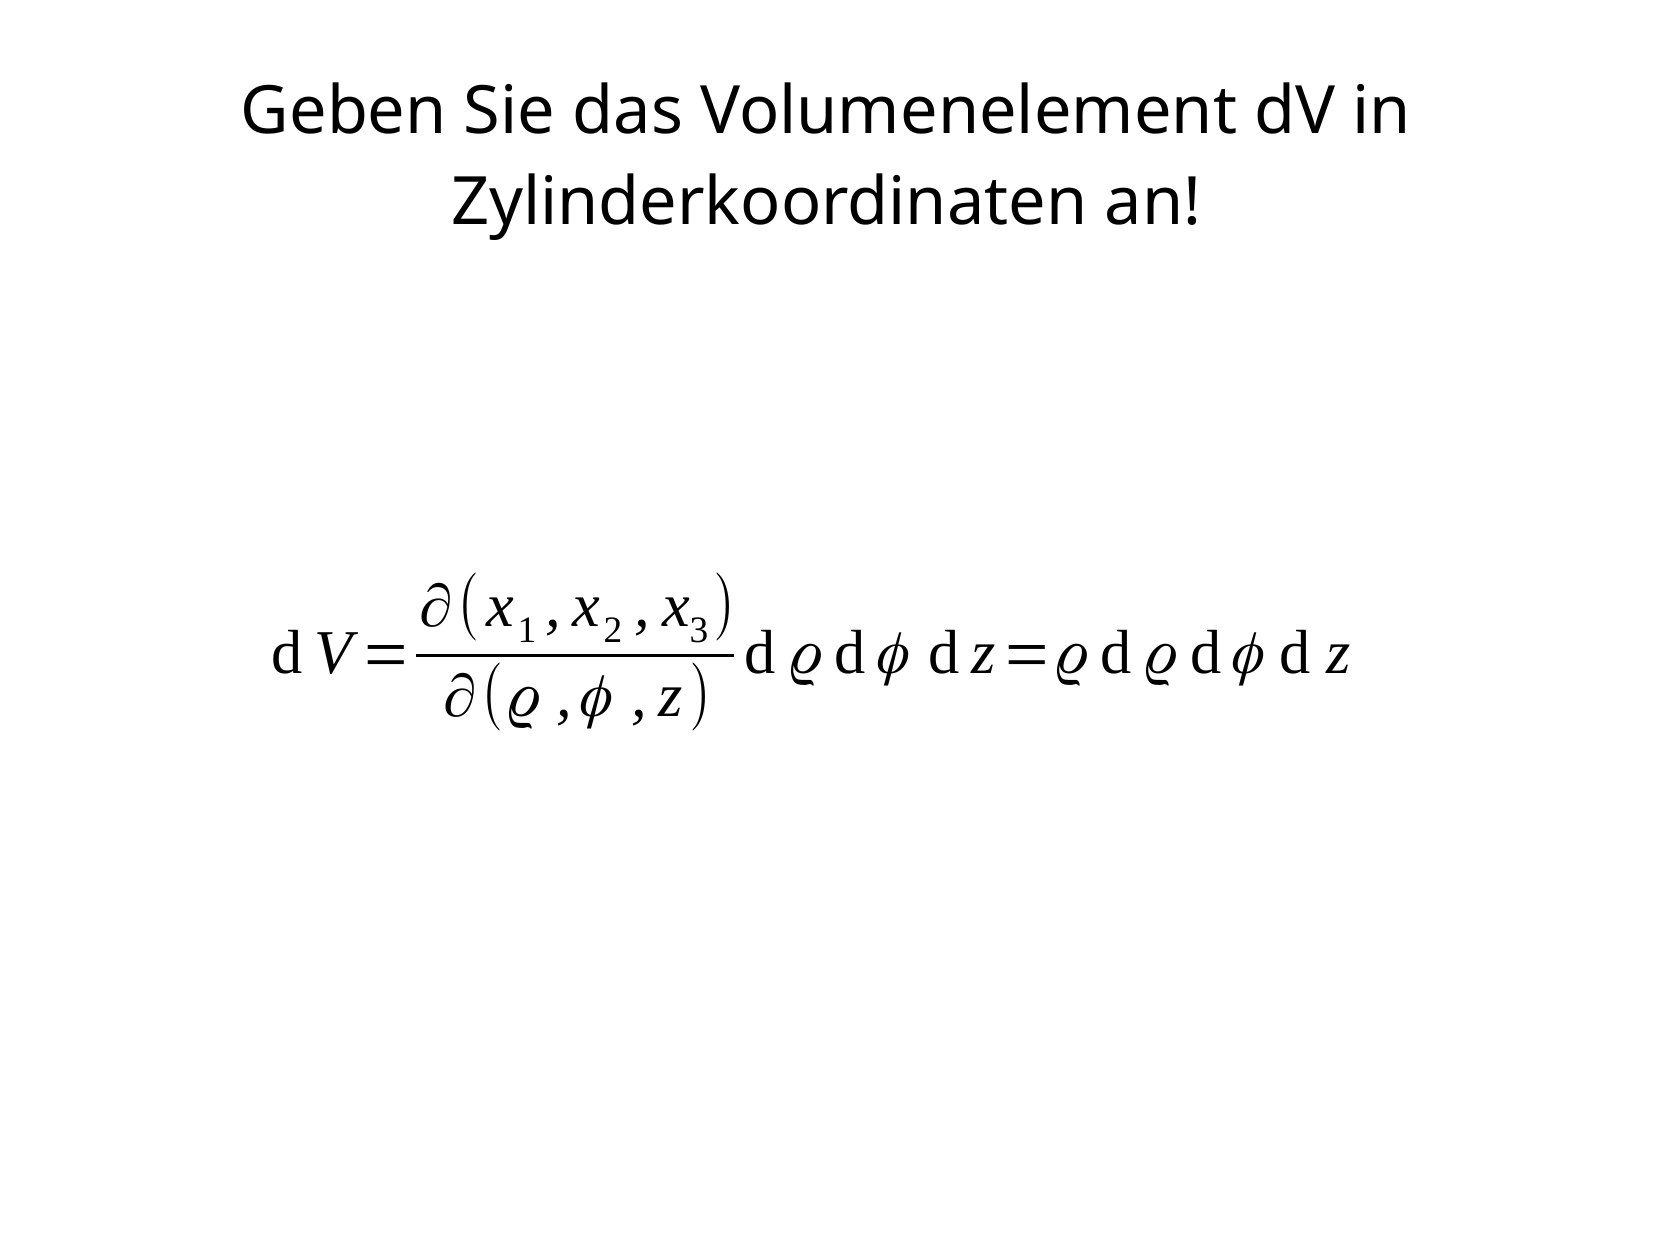

# Geben Sie das Volumenelement dV in Zylinderkoordinaten an!